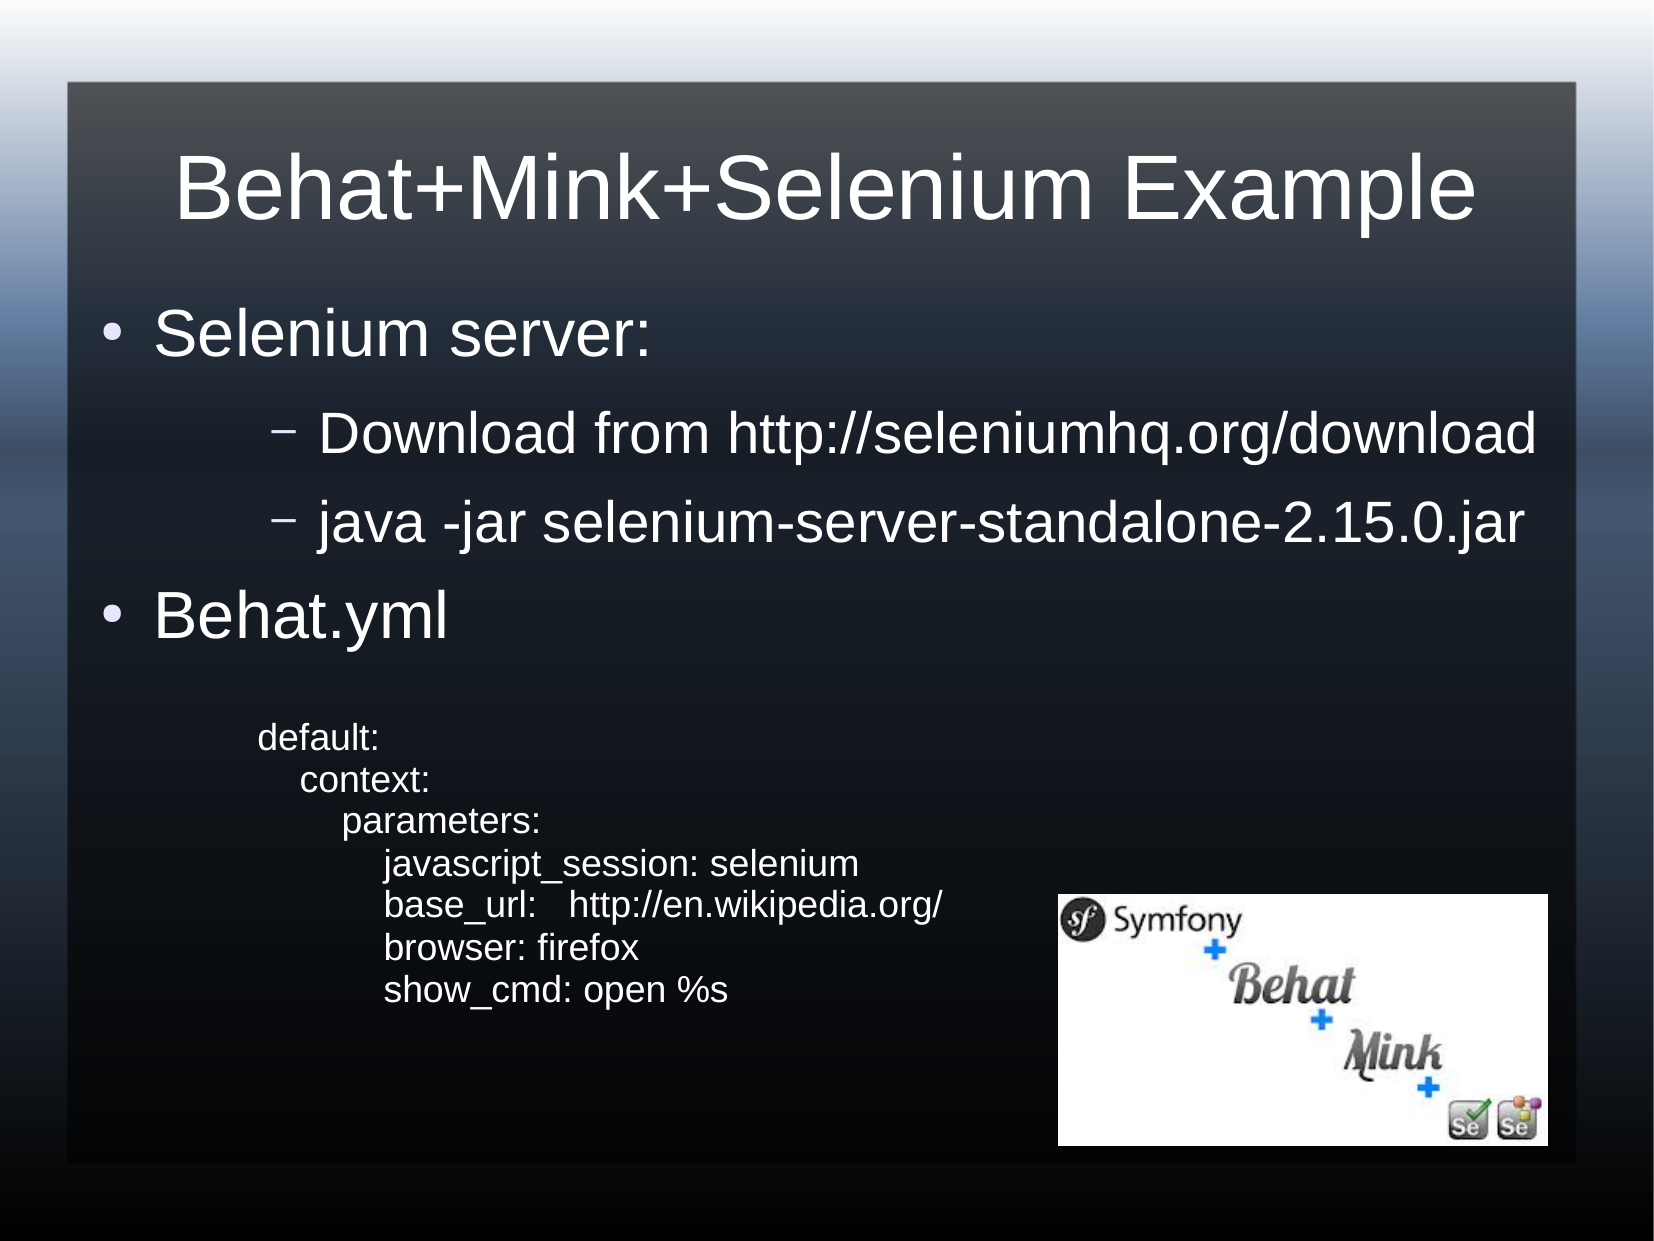

# Behat+Mink+Selenium Example
Selenium server:
Download from http://seleniumhq.org/download
java -jar selenium-server-standalone-2.15.0.jar
Behat.yml
 default:
 context:
 parameters:
 javascript_session: selenium
 base_url: http://en.wikipedia.org/
 browser: firefox
 show_cmd: open %s